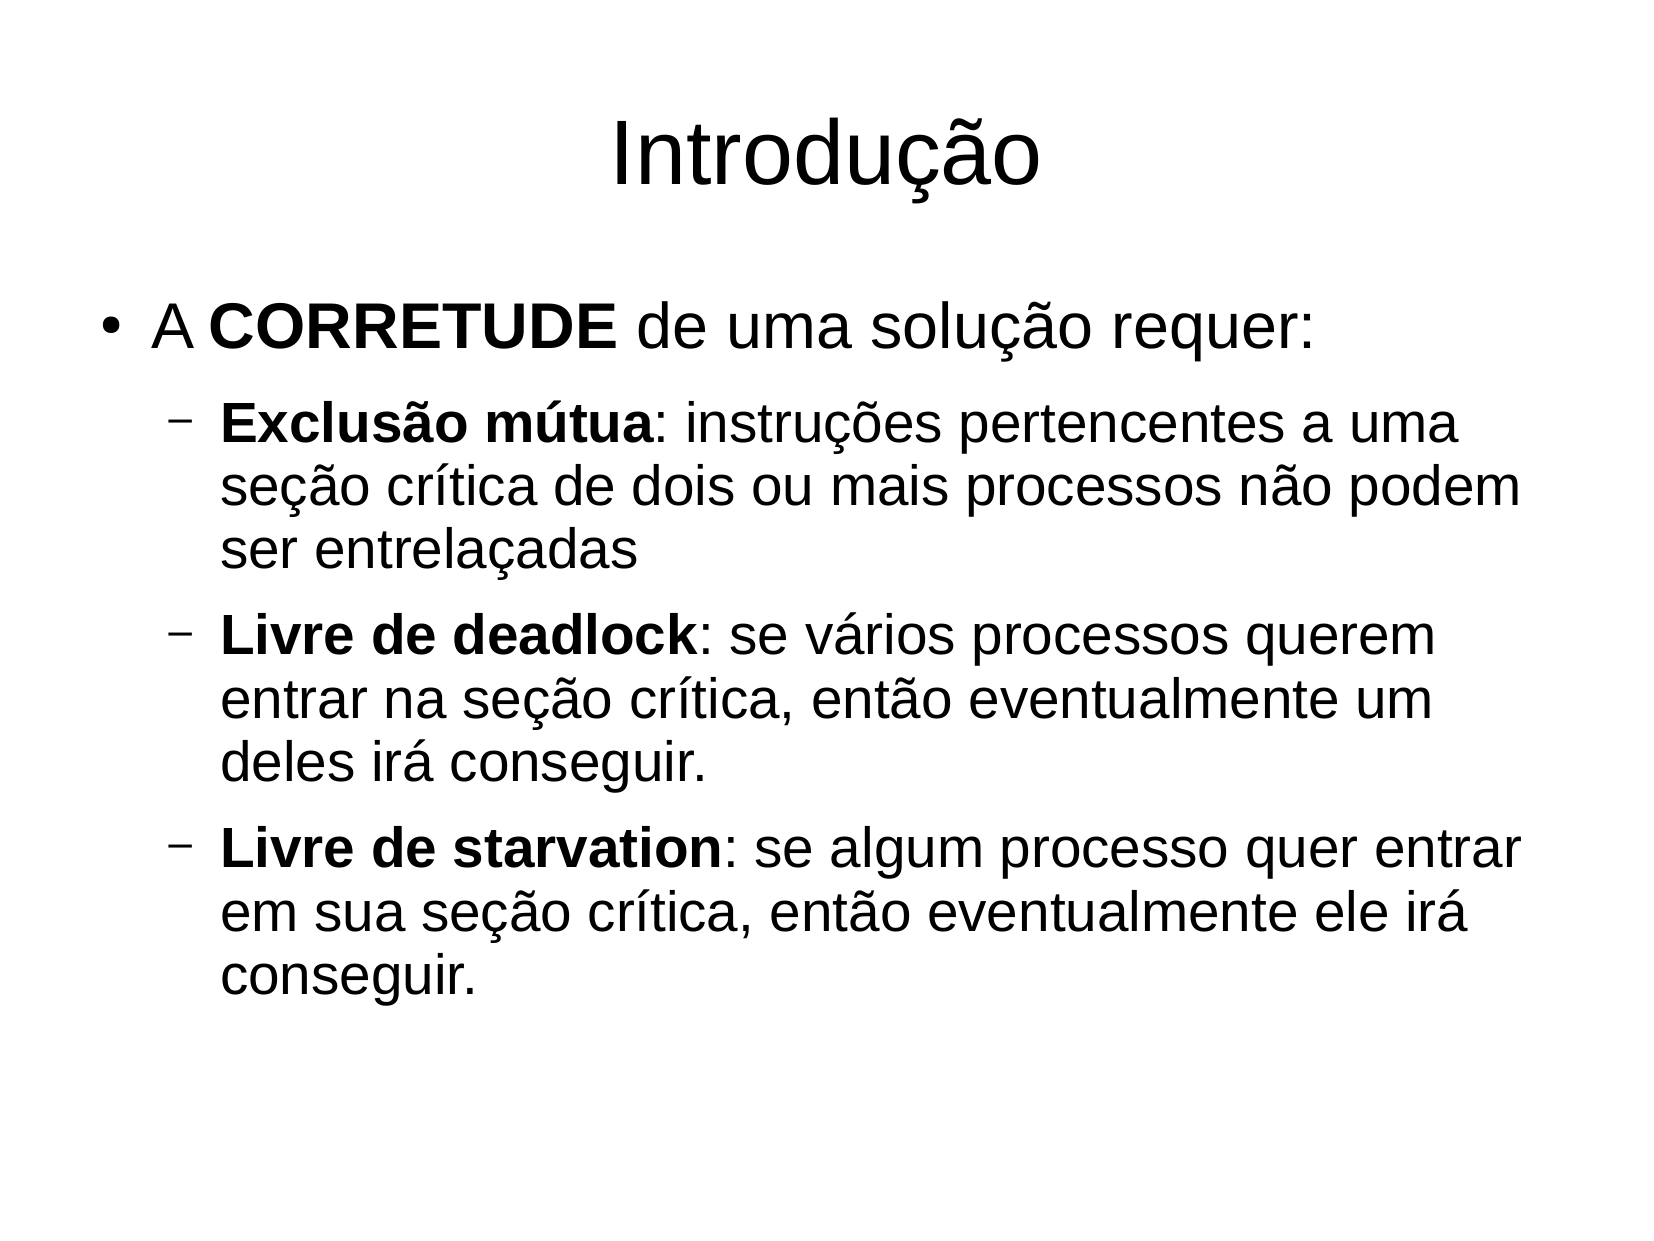

# Introdução
A CORRETUDE de uma solução requer:
Exclusão mútua: instruções pertencentes a uma seção crítica de dois ou mais processos não podem ser entrelaçadas
Livre de deadlock: se vários processos querem entrar na seção crítica, então eventualmente um deles irá conseguir.
Livre de starvation: se algum processo quer entrar em sua seção crítica, então eventualmente ele irá conseguir.